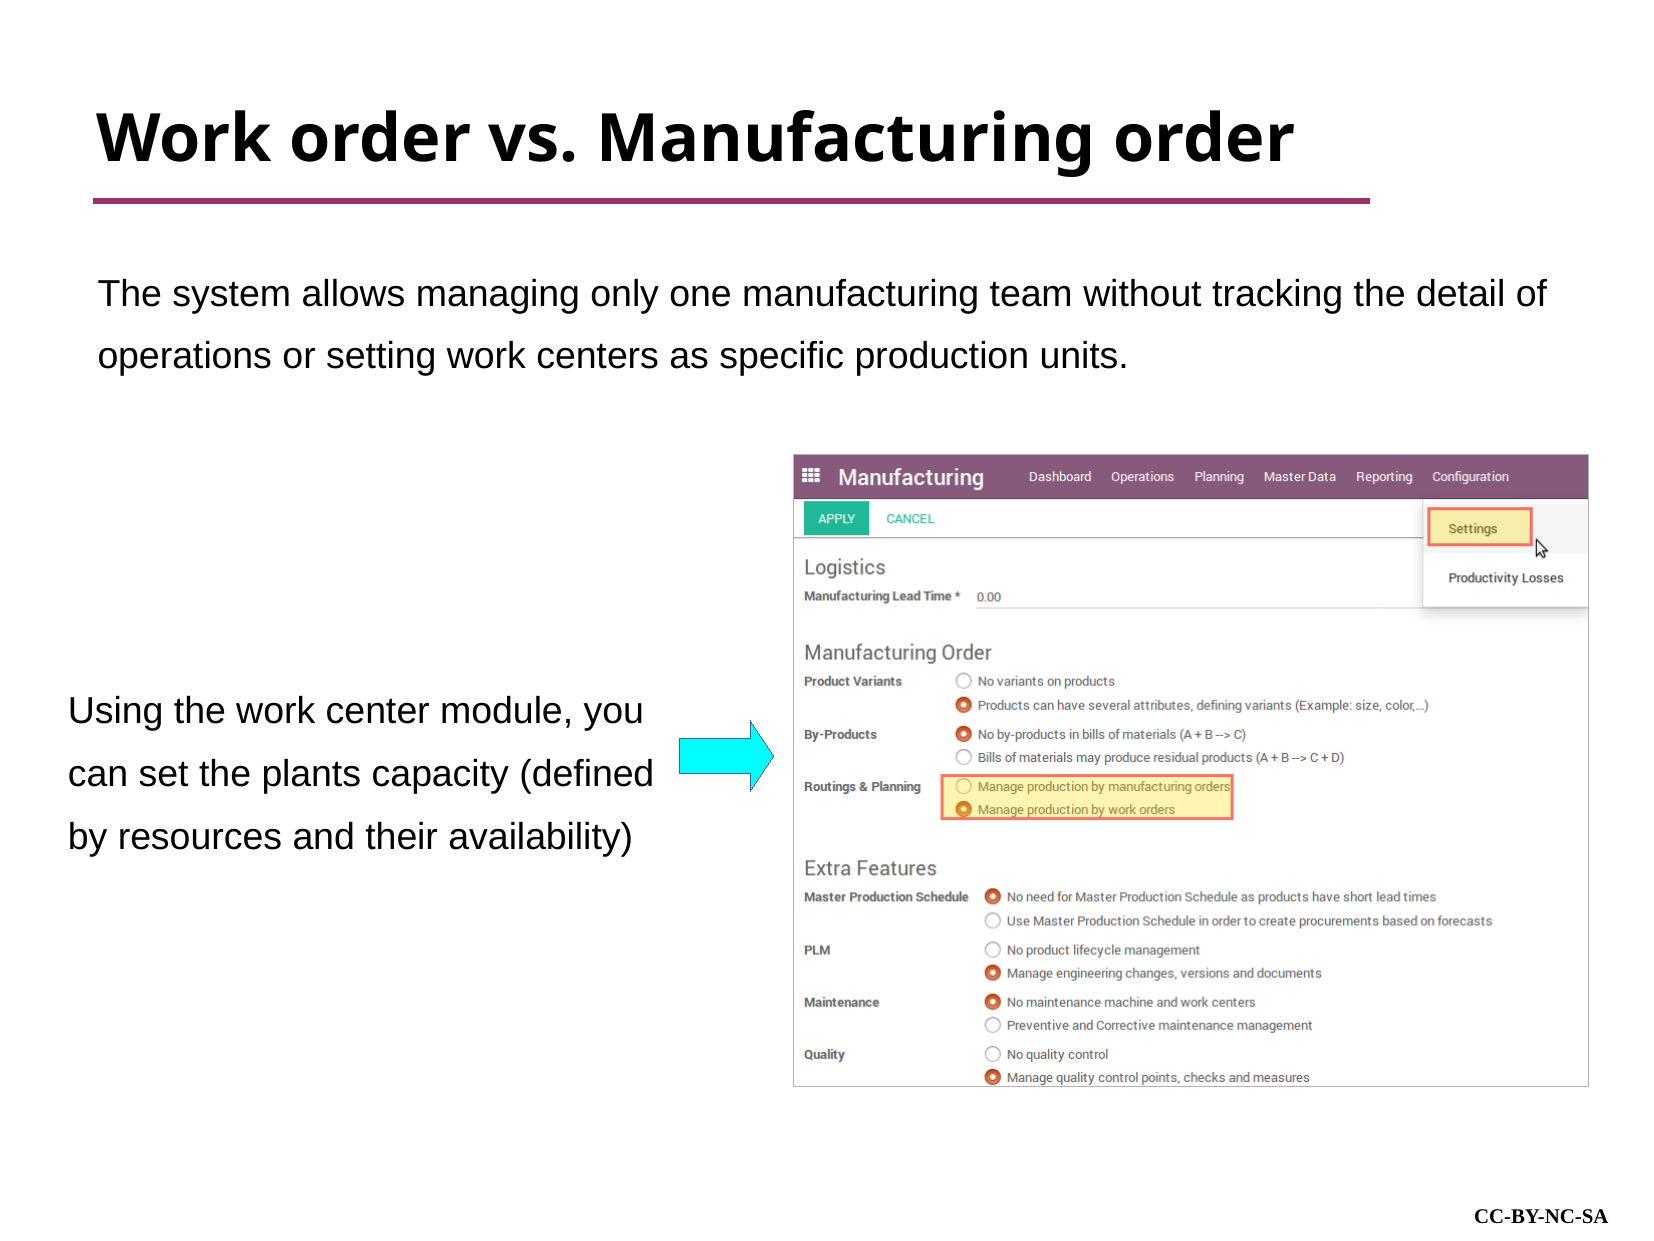

# Work order vs. Manufacturing order
The system allows managing only one manufacturing team without tracking the detail of operations or setting work centers as specific production units.
Using the work center module, you can set the plants capacity (defined by resources and their availability)